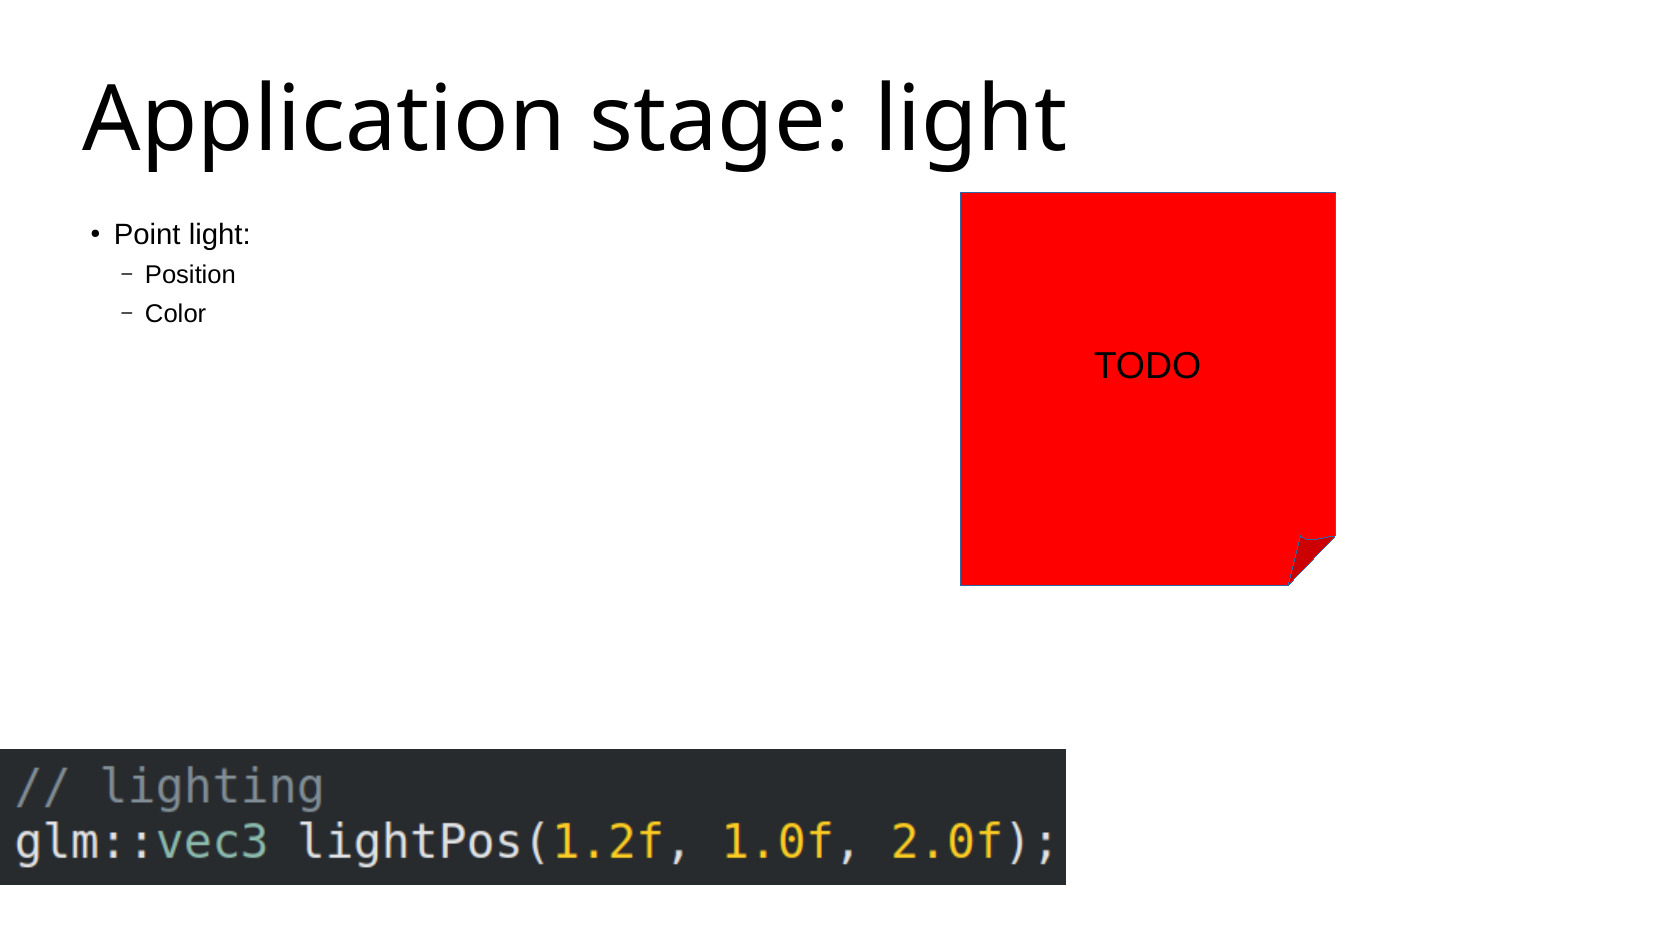

# Application stage: light
TODO
Point light:
Position
Color